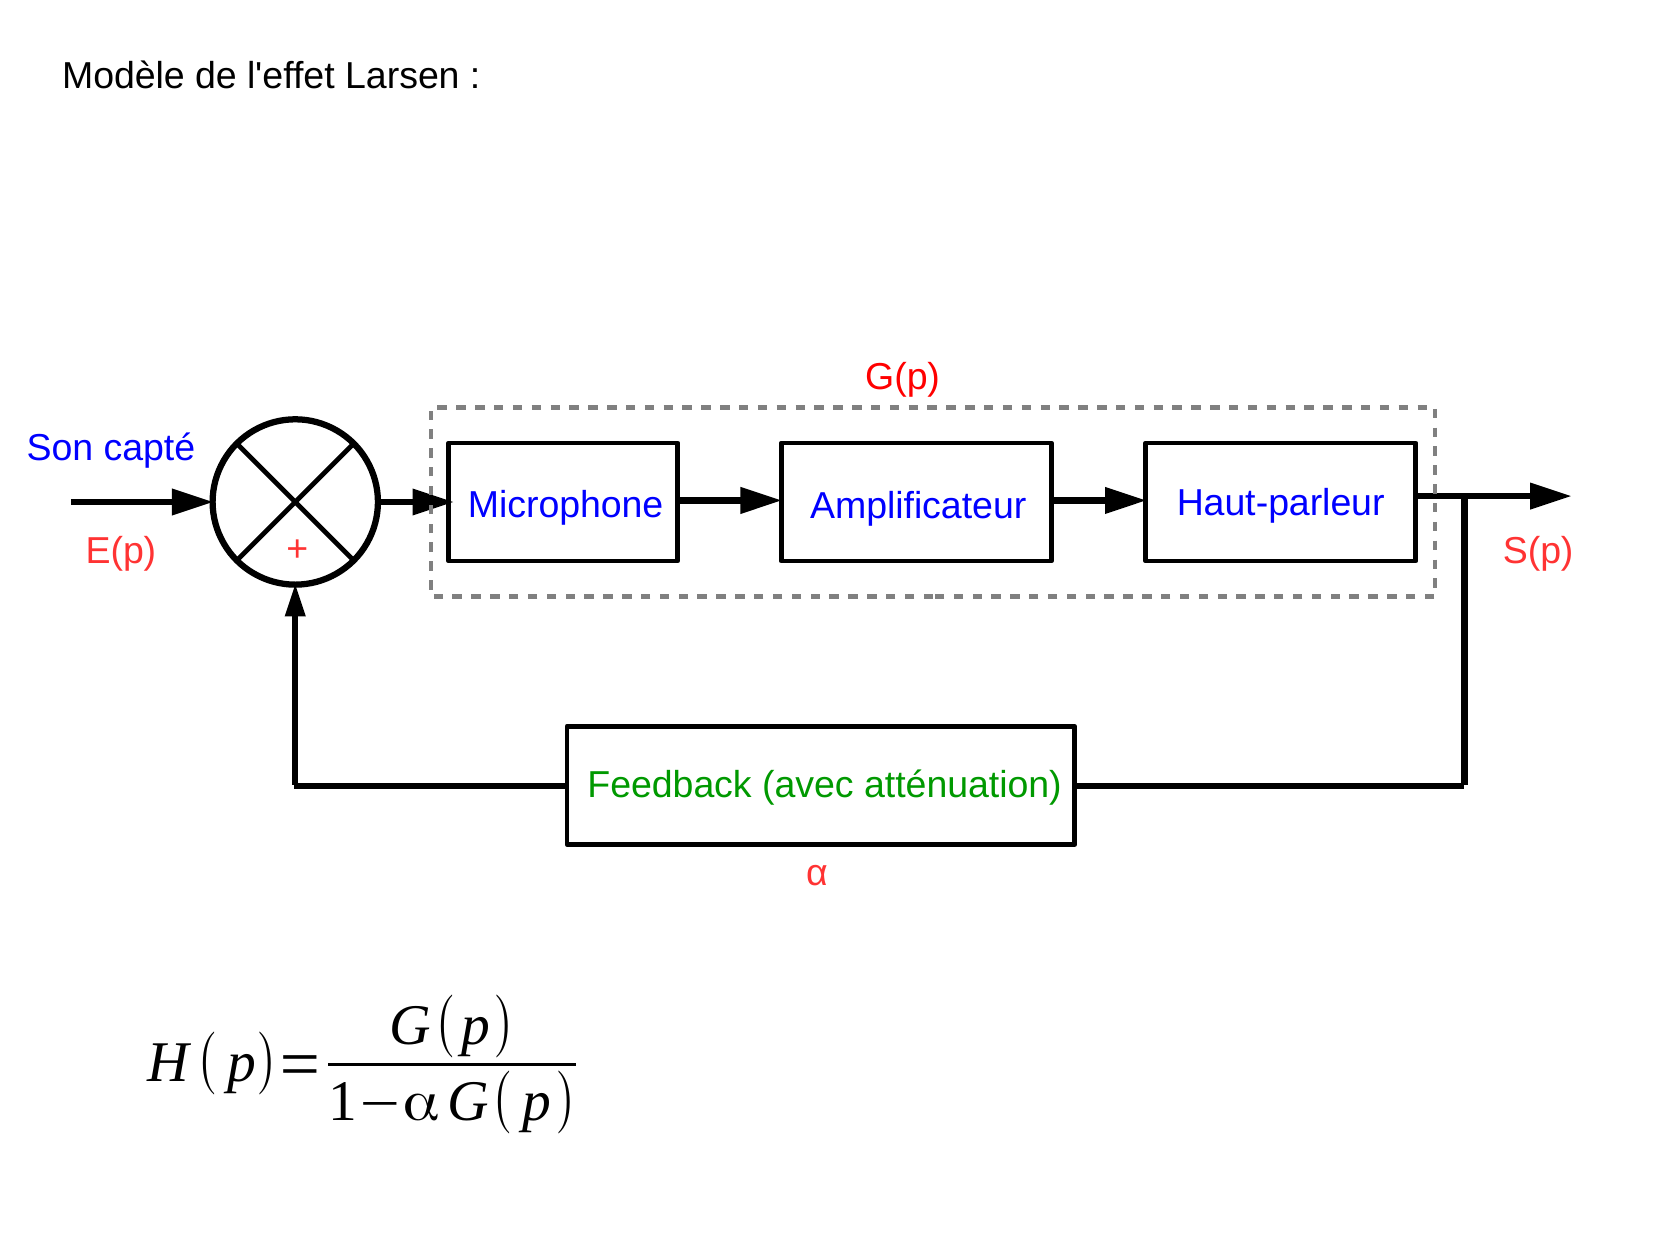

Modèle de l'effet Larsen :
G(p)
Son capté
Haut-parleur
Microphone
Amplificateur
+
E(p)
S(p)
Feedback (avec atténuation)
α